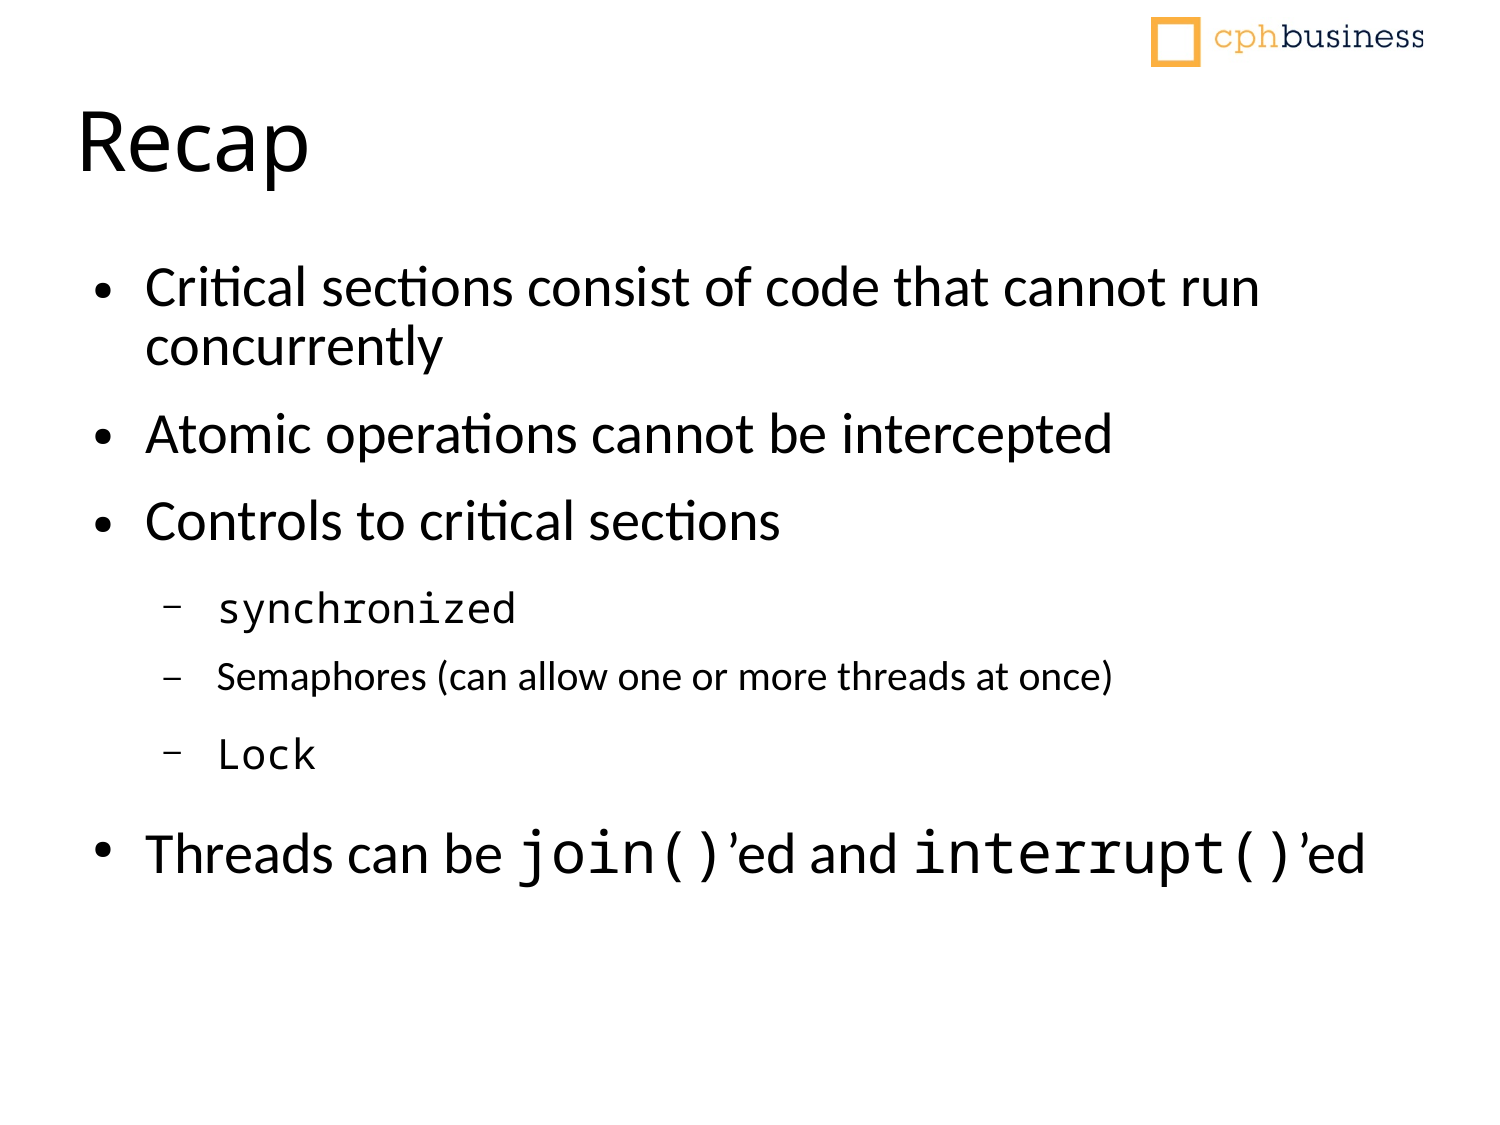

# Recap
Critical sections consist of code that cannot run concurrently
Atomic operations cannot be intercepted
Controls to critical sections
synchronized
Semaphores (can allow one or more threads at once)
Lock
Threads can be join()’ed and interrupt()’ed